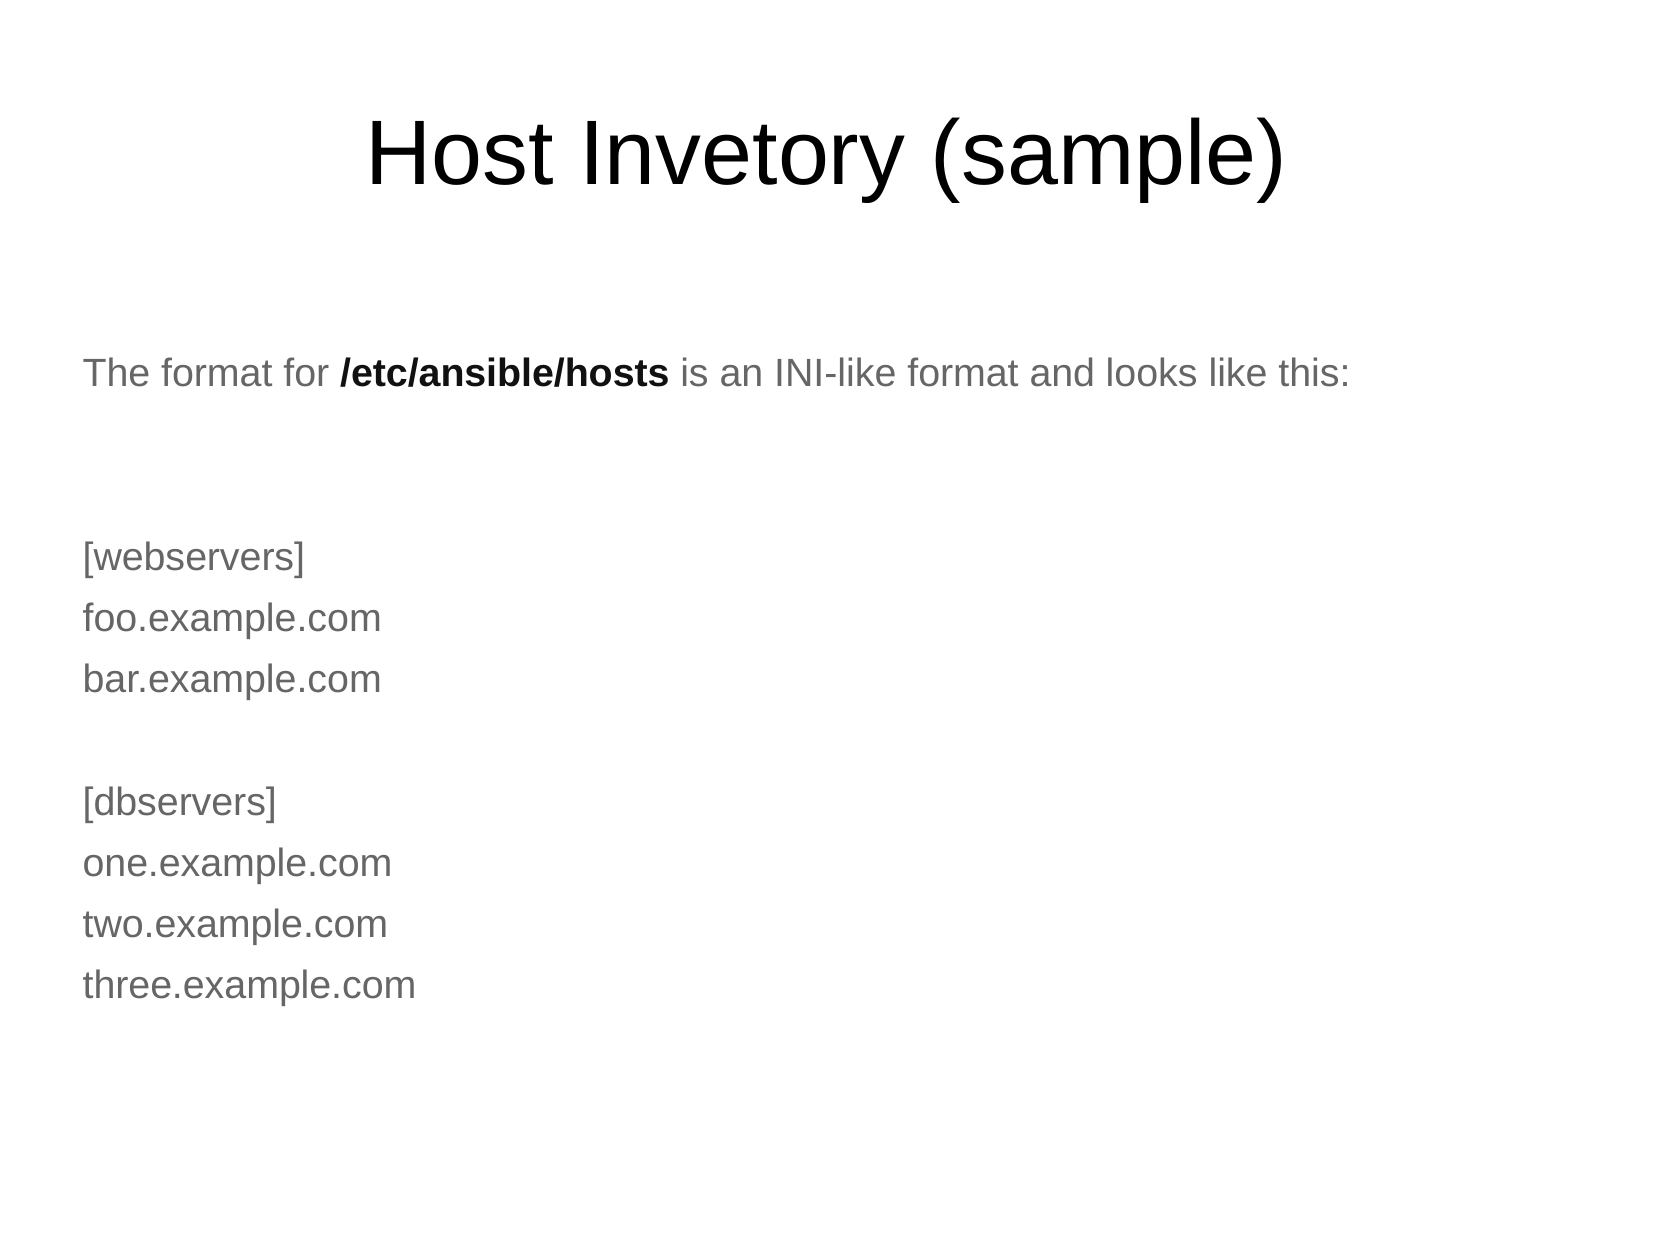

# Host Invetory (sample)
The format for /etc/ansible/hosts is an INI-like format and looks like this:
[webservers]
foo.example.com
bar.example.com
[dbservers]
one.example.com
two.example.com
three.example.com